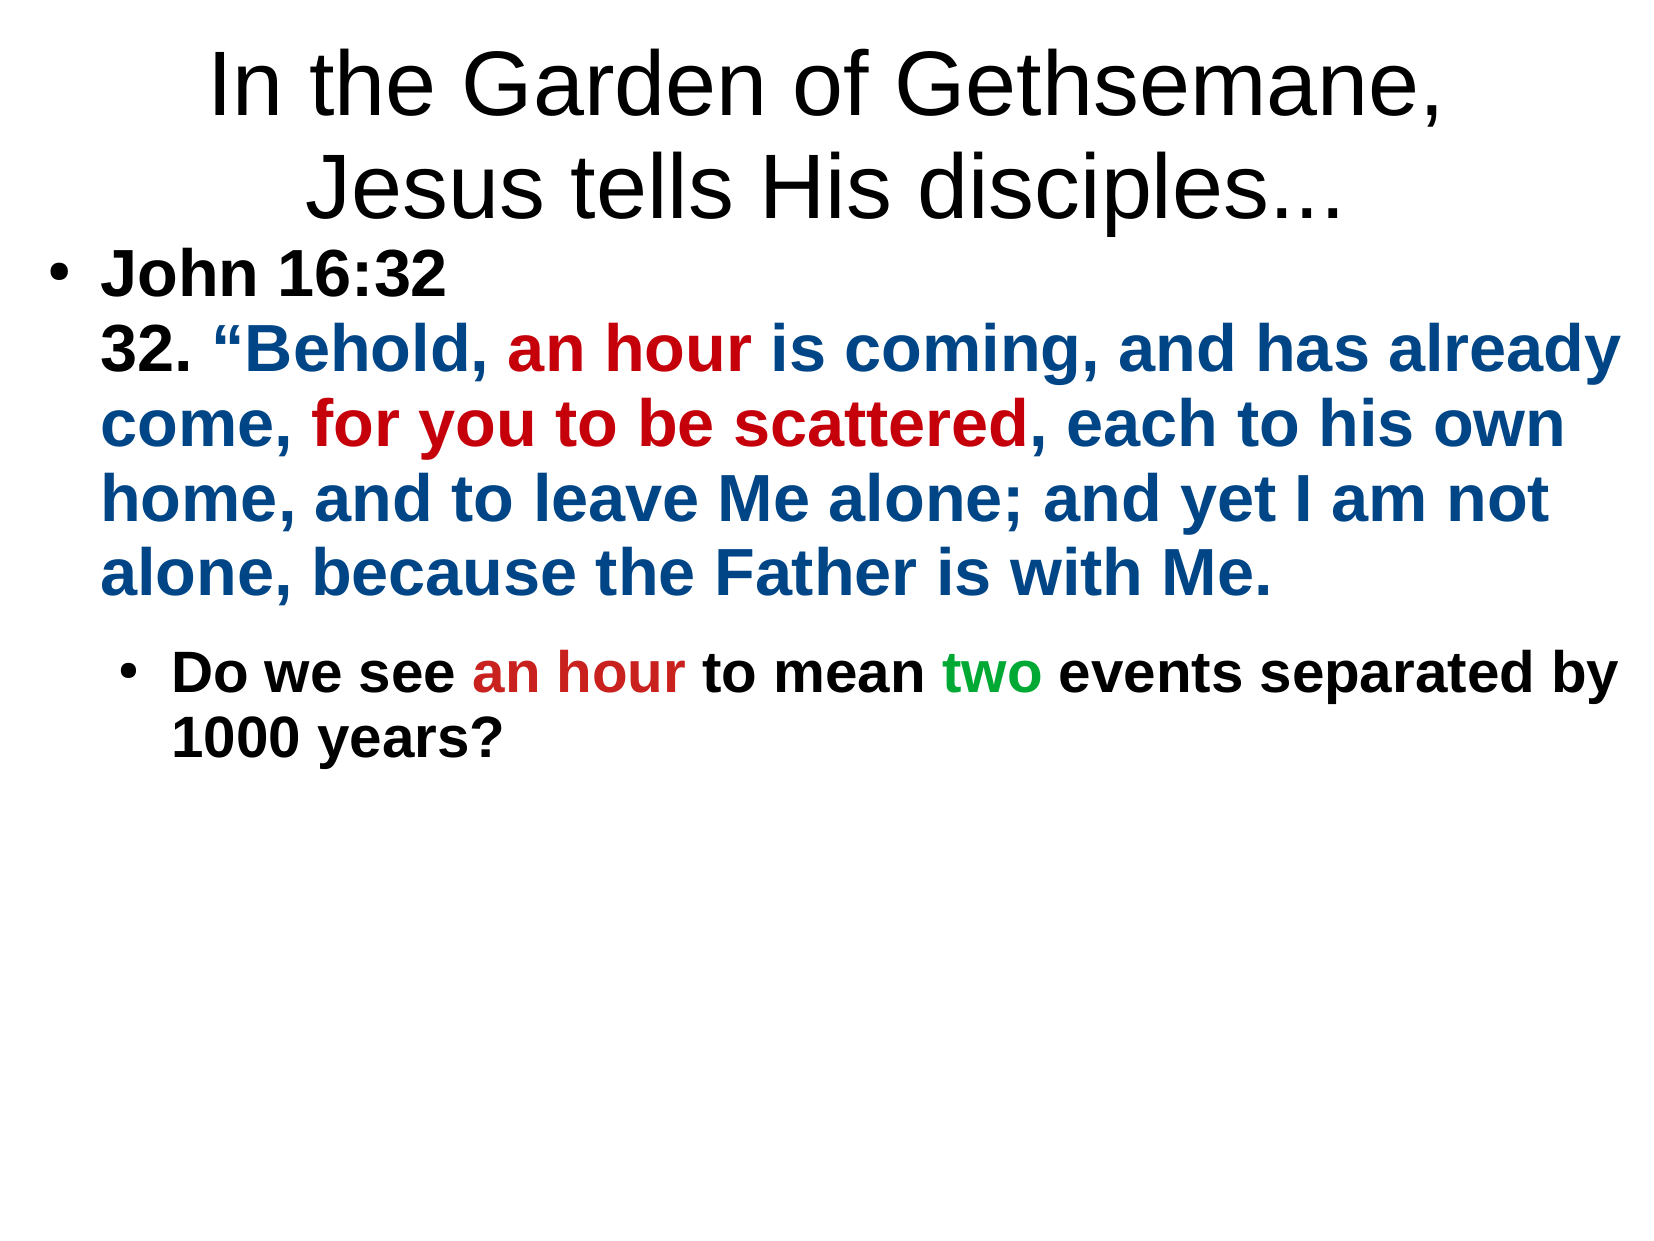

# In the Garden of Gethsemane, Jesus tells His disciples...
John 16:32
32. “Behold, an hour is coming, and has already come, for you to be scattered, each to his own home, and to leave Me alone; and yet I am not alone, because the Father is with Me.
Do we see an hour to mean two events separated by 1000 years?